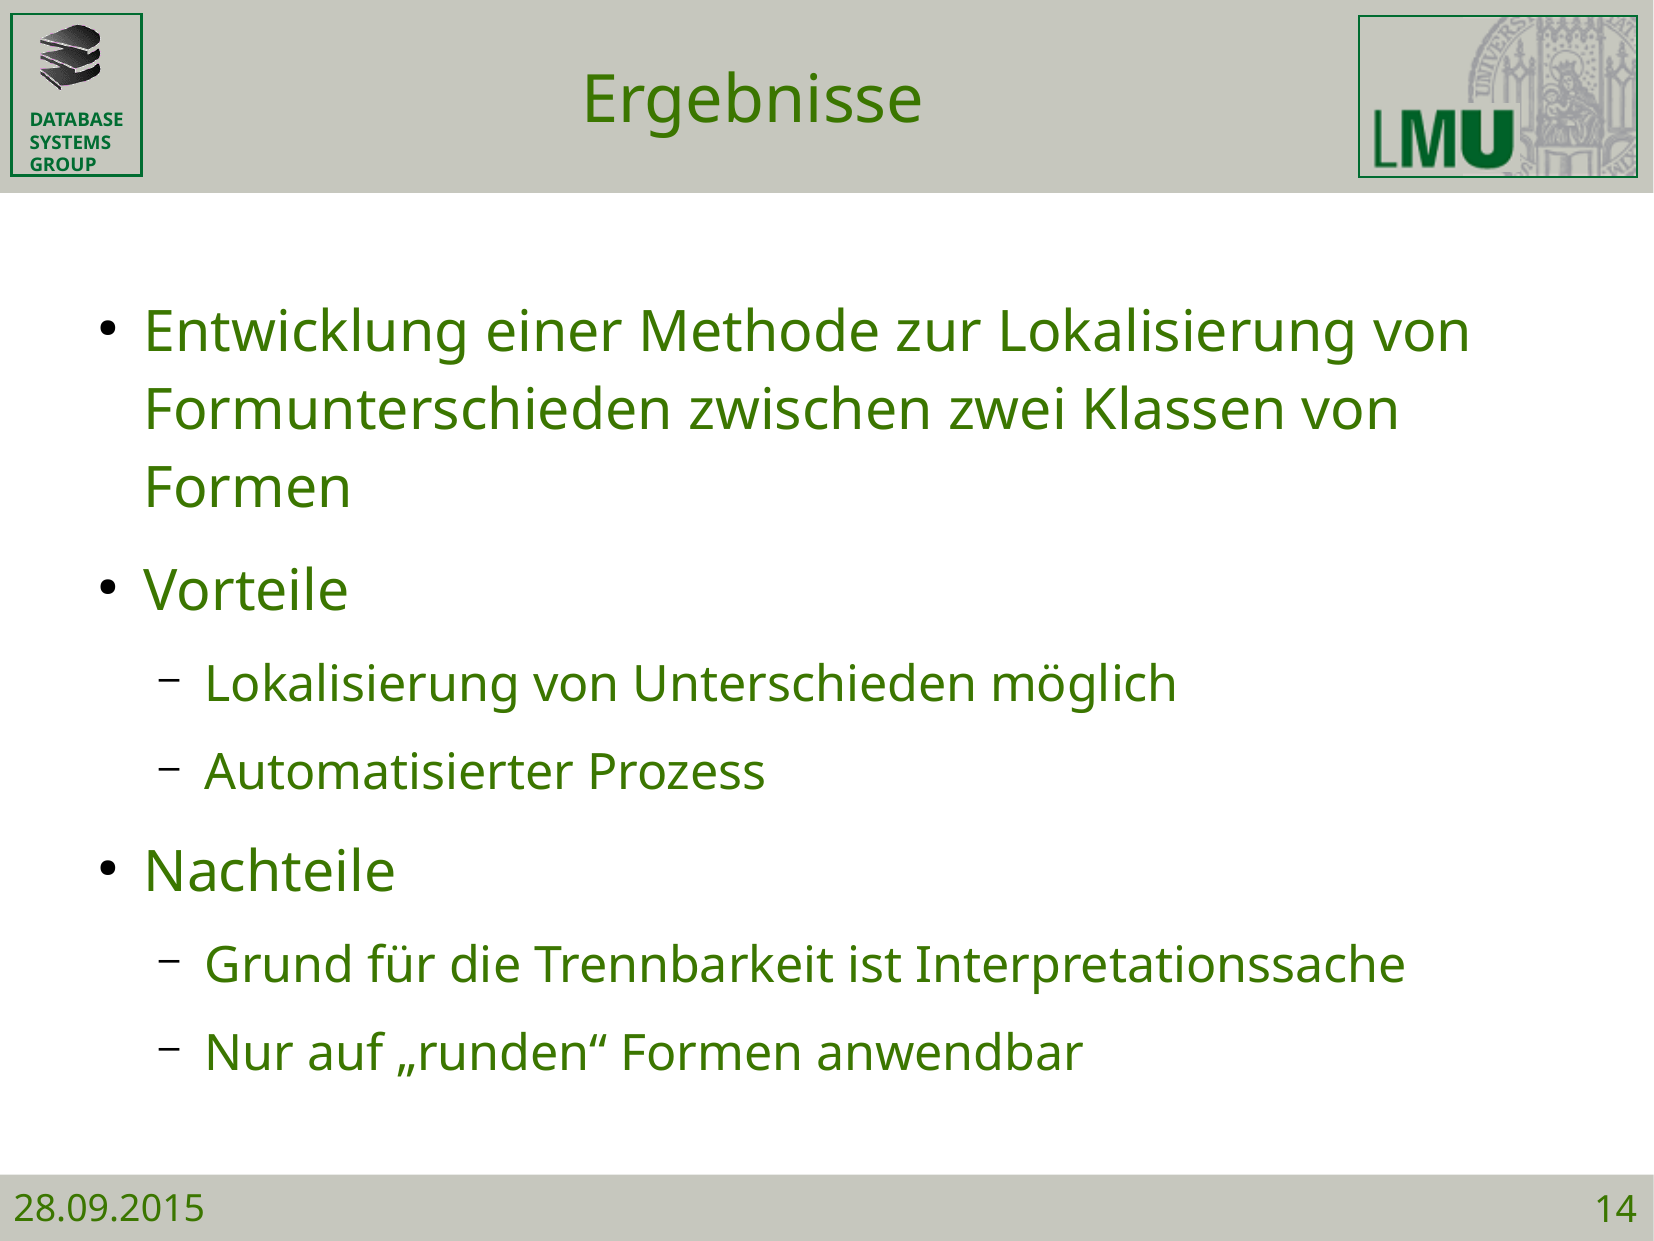

# Ergebnisse
Entwicklung einer Methode zur Lokalisierung von Formunterschieden zwischen zwei Klassen von Formen
Vorteile
Lokalisierung von Unterschieden möglich
Automatisierter Prozess
Nachteile
Grund für die Trennbarkeit ist Interpretationssache
Nur auf „runden“ Formen anwendbar
28.09.2015
14